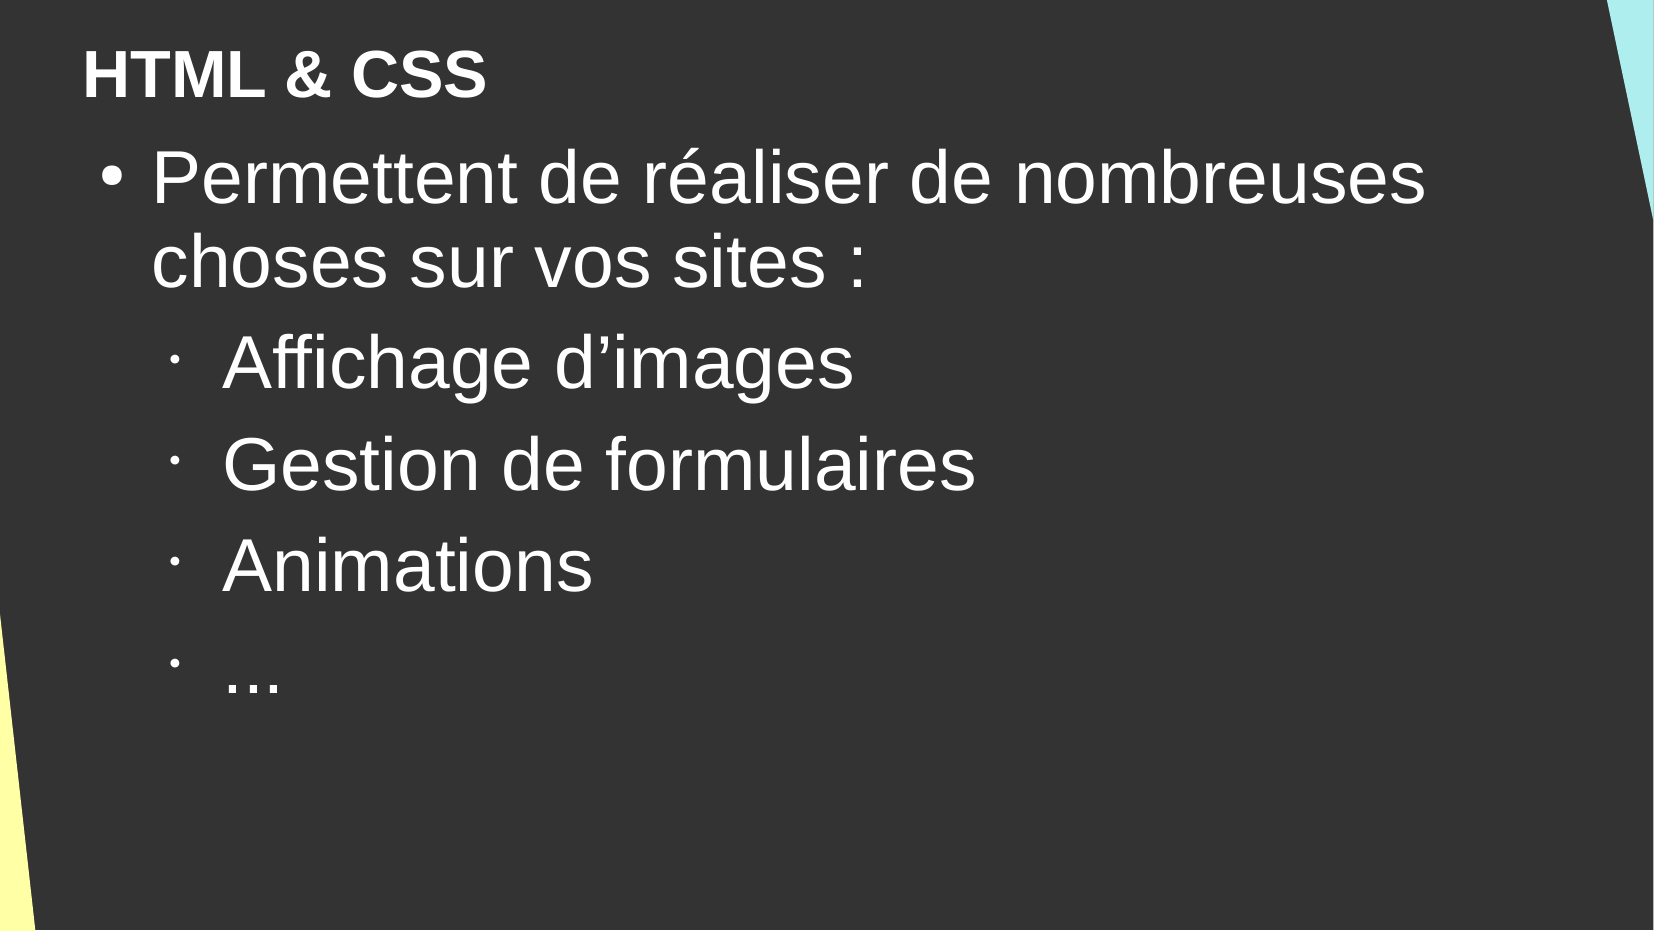

# HTML & CSS
Permettent de réaliser de nombreuses choses sur vos sites :
Affichage d’images
Gestion de formulaires
Animations
...